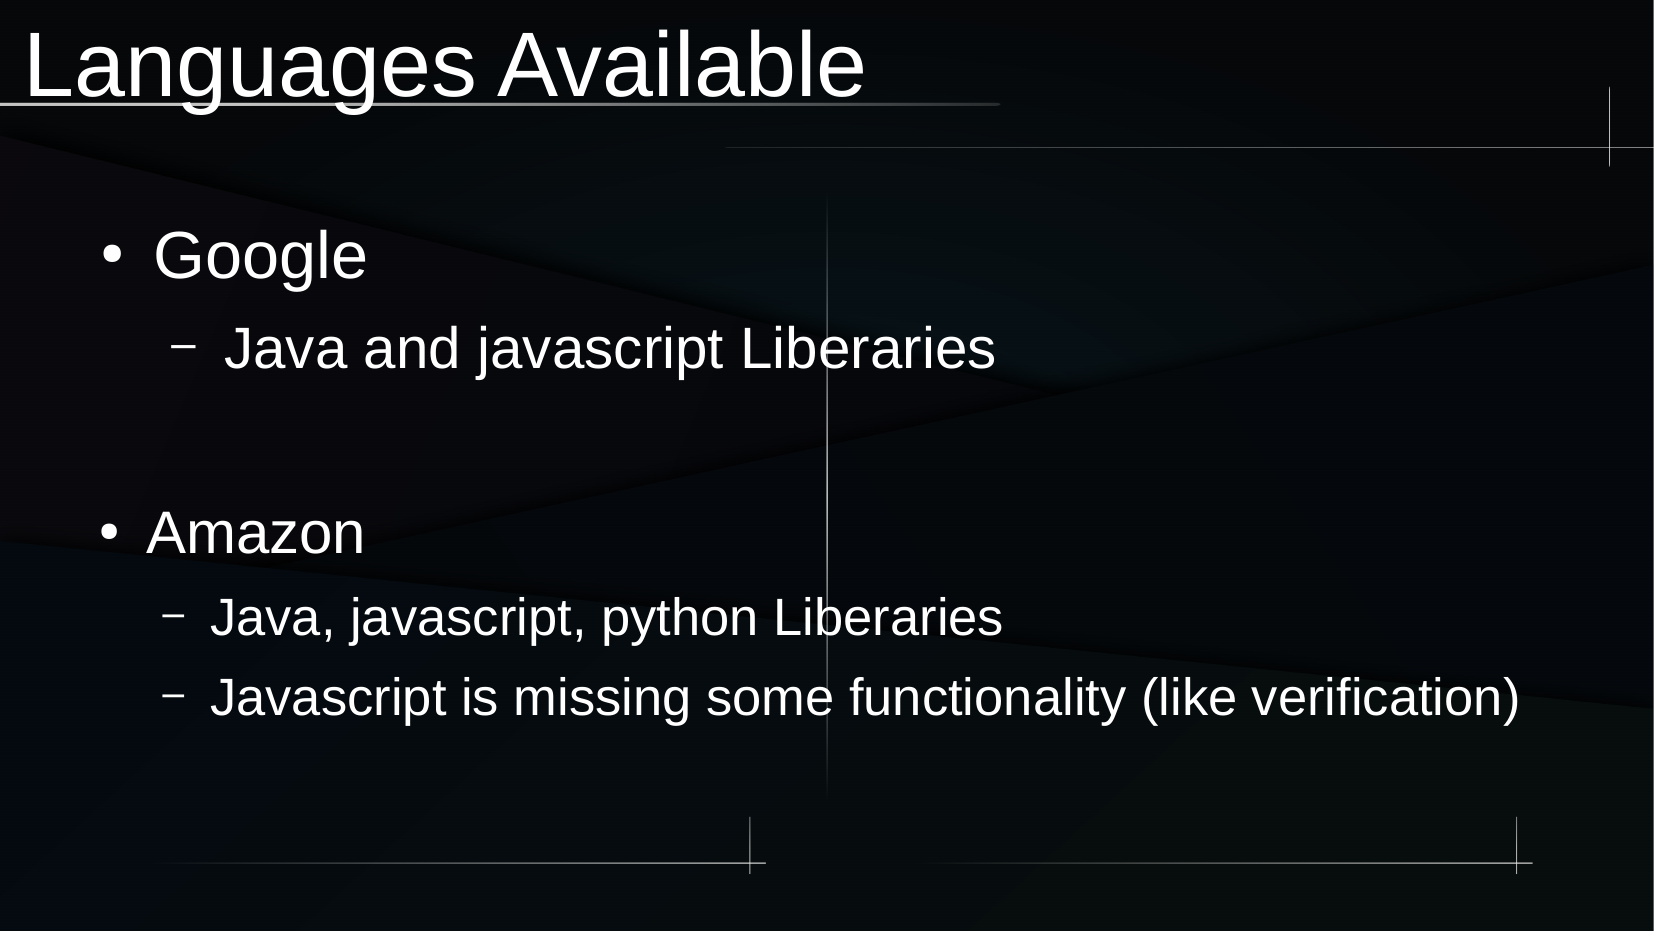

# Languages Available
Google
Java and javascript Liberaries
Amazon
Java, javascript, python Liberaries
Javascript is missing some functionality (like verification)